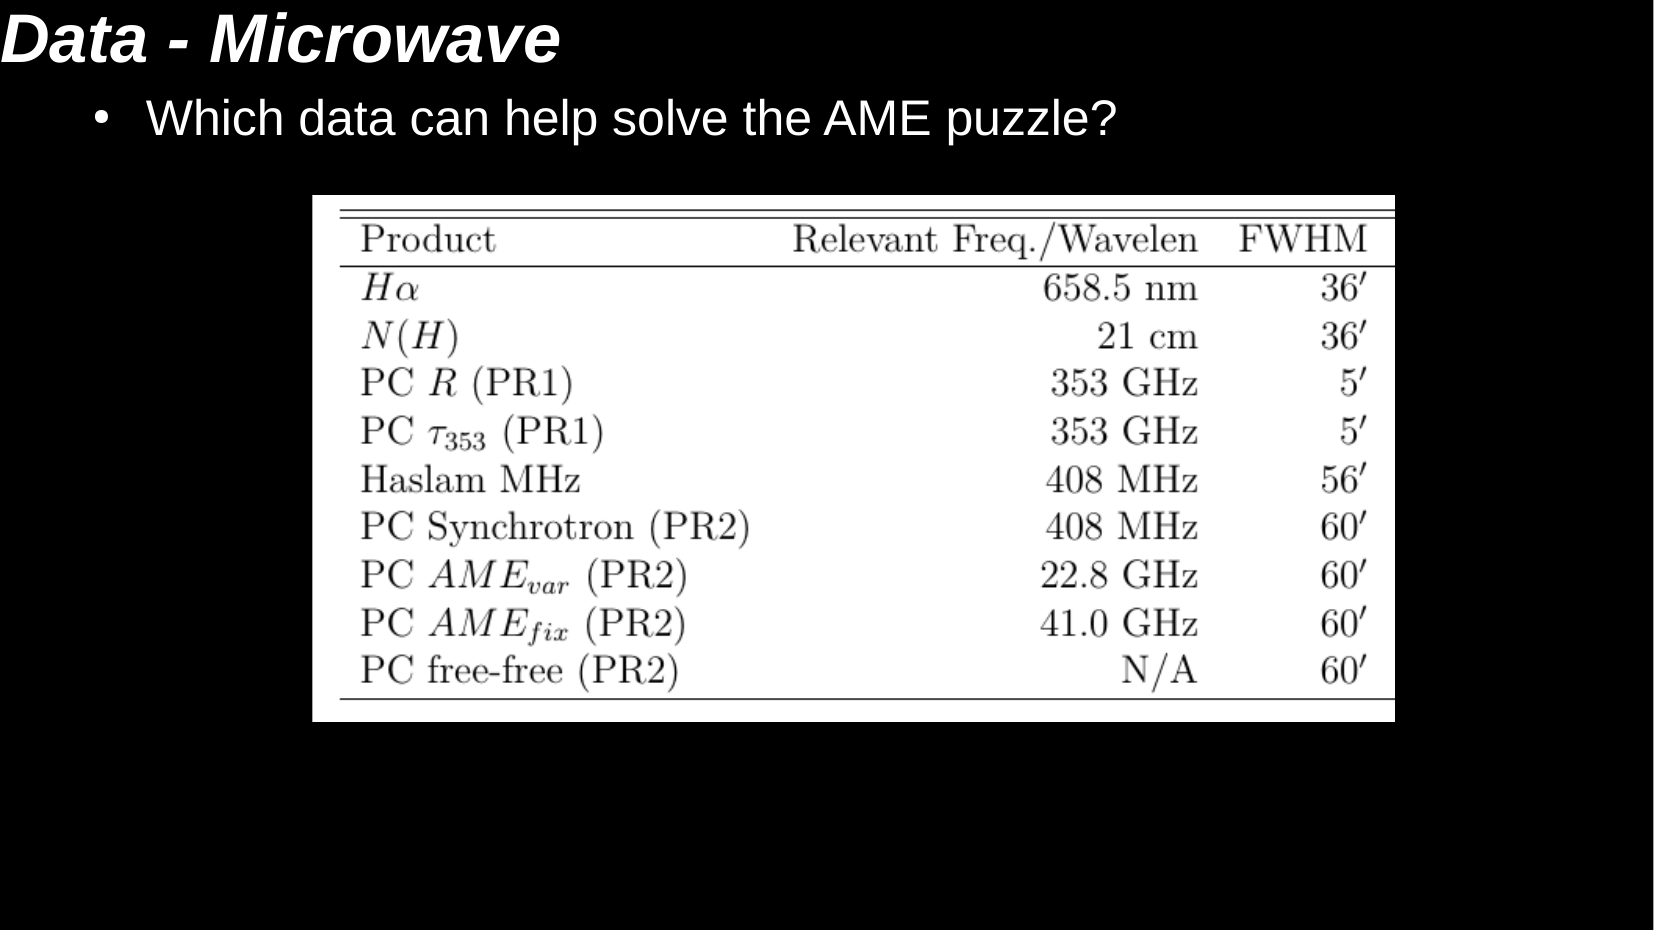

# Data - Microwave
Which data can help solve the AME puzzle?